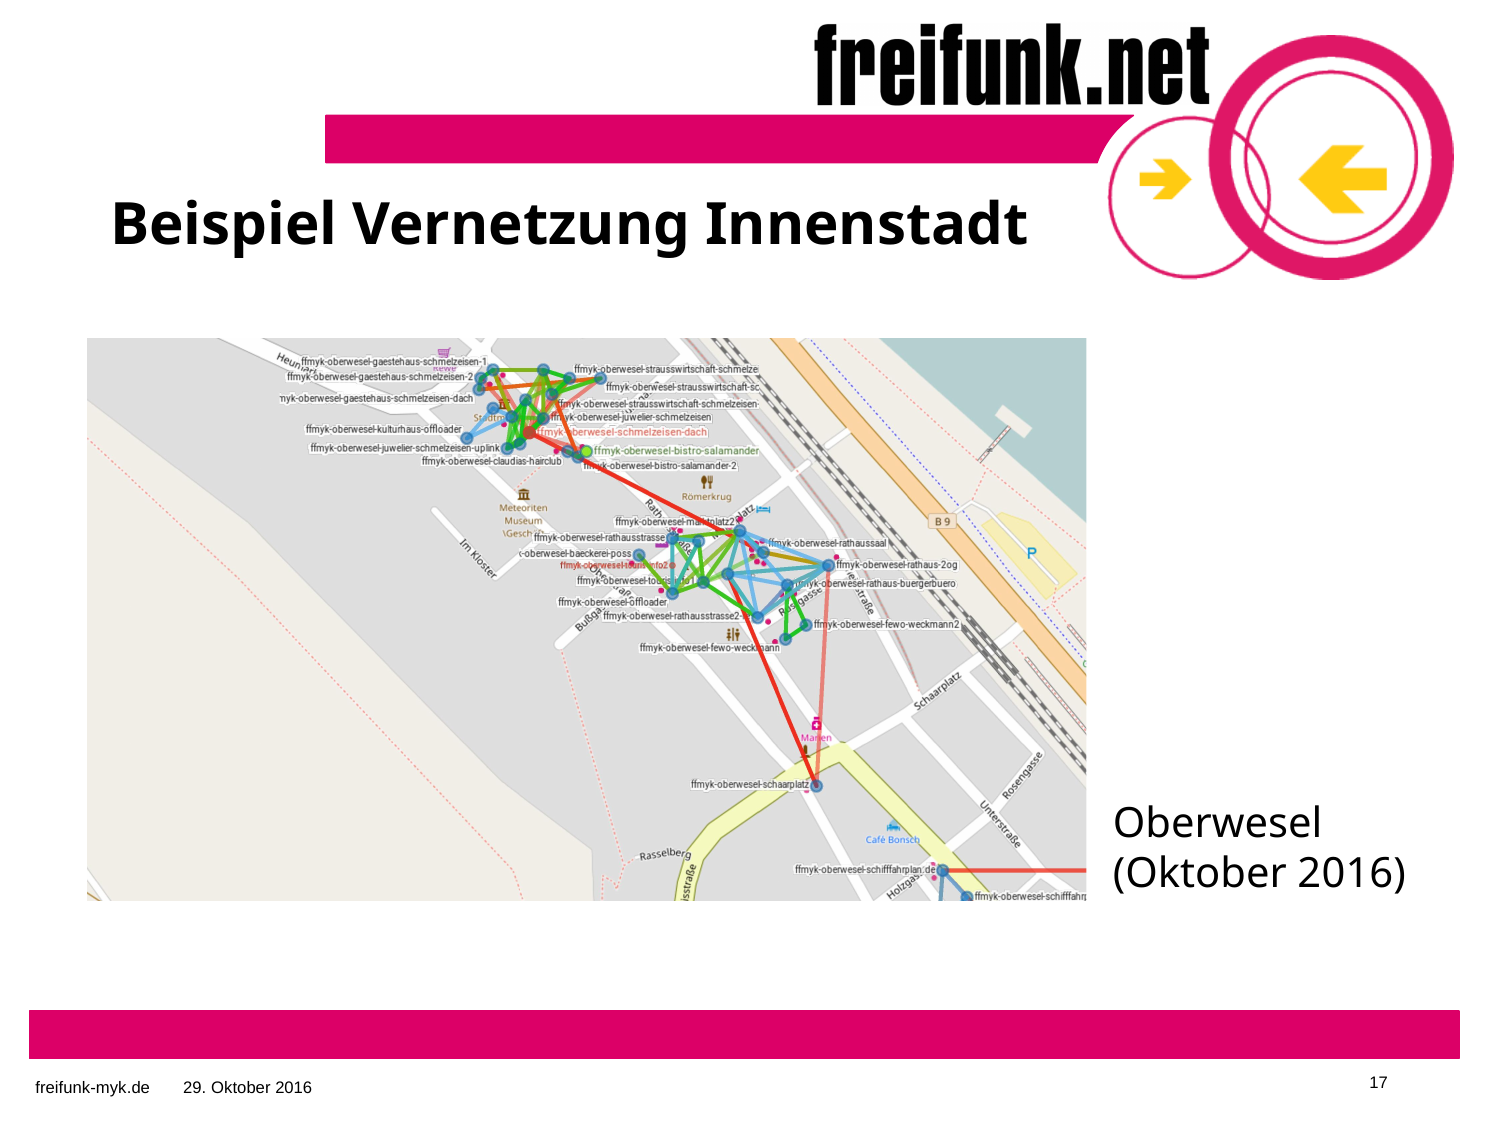

Beispiel Vernetzung Innenstadt
# Oberwesel (Oktober 2016)
17
freifunk-myk.de